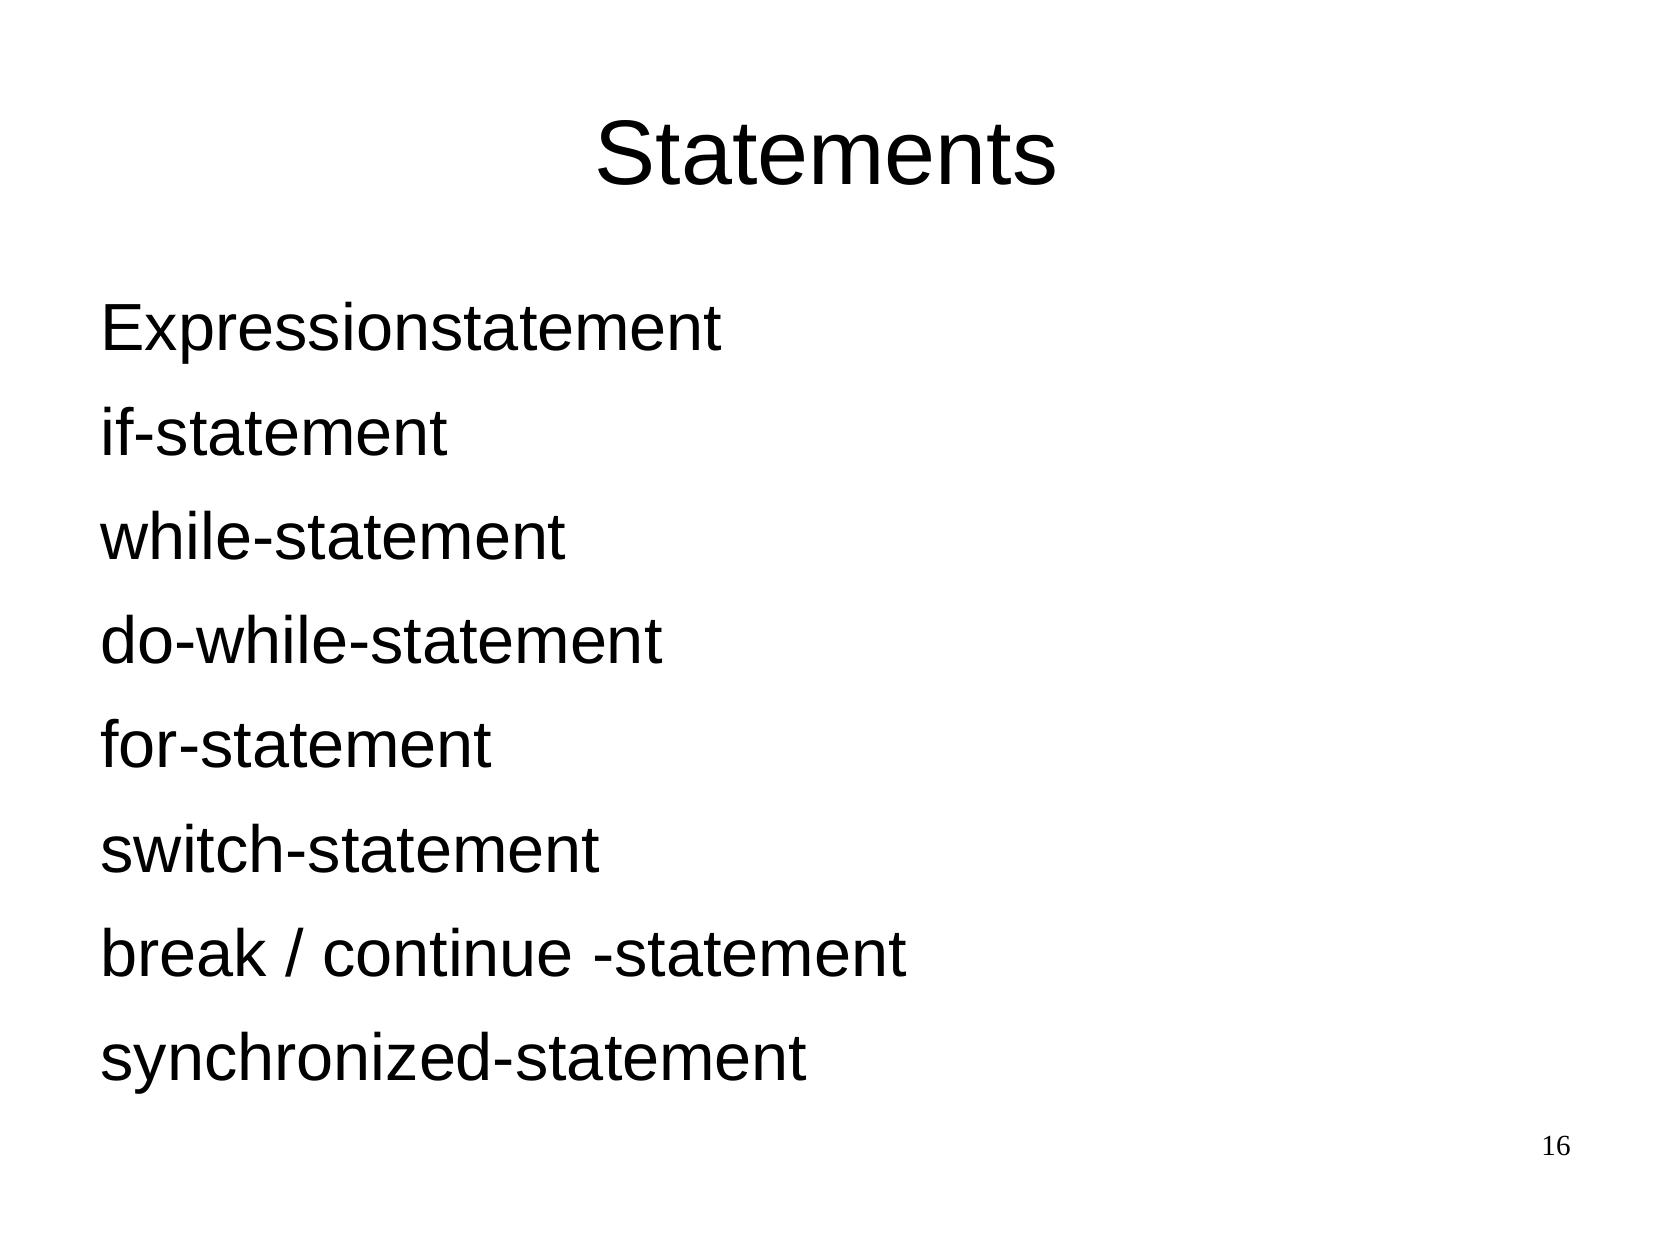

# Statements
Expressionstatement
if-statement
while-statement
do-while-statement
for-statement
switch-statement
break / continue -statement
synchronized-statement
16